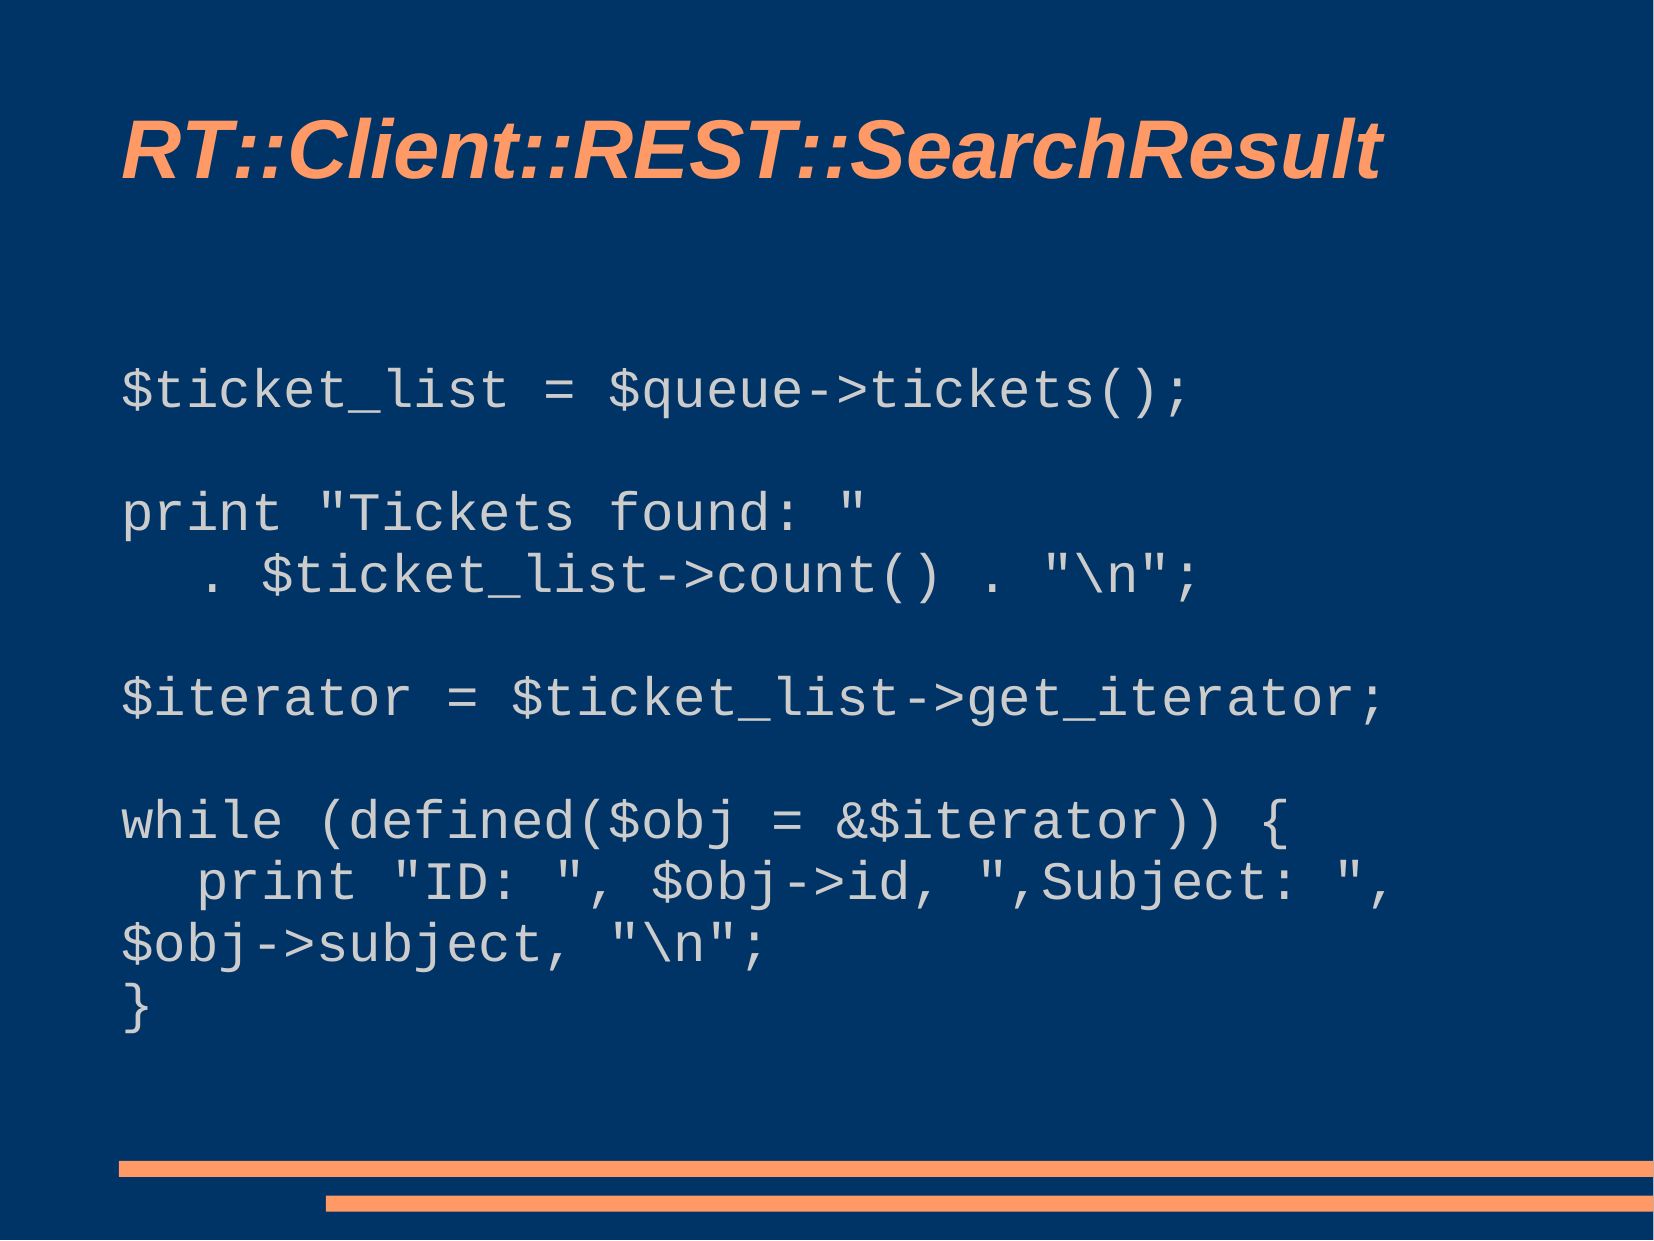

# RT::Client::REST::SearchResult
$ticket_list = $queue->tickets();
print "Tickets found: "
	. $ticket_list->count() . "\n";
$iterator = $ticket_list->get_iterator;
while (defined($obj = &$iterator)) {
	print "ID: ", $obj->id, ",Subject: ", $obj->subject, "\n";
}